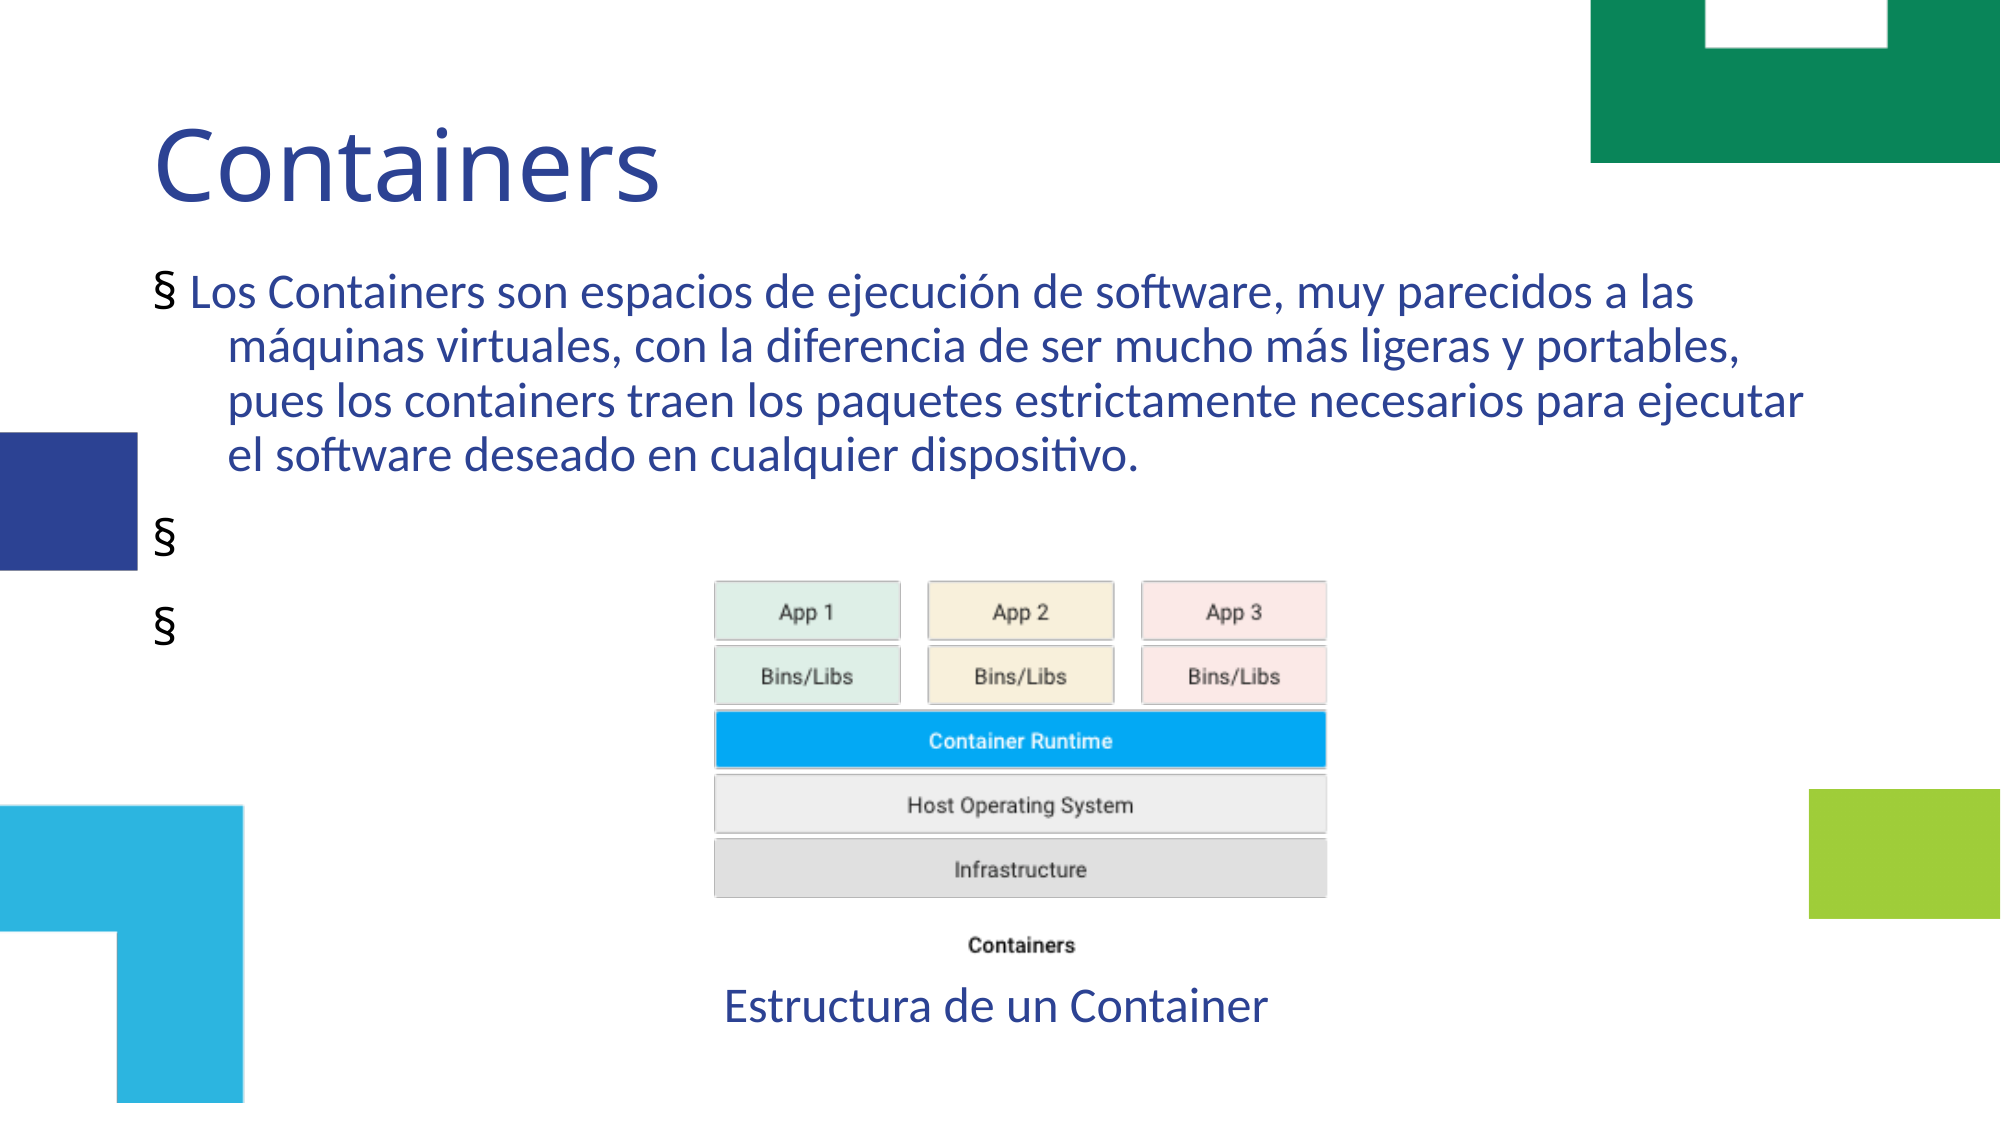

# Containers
Los Containers son espacios de ejecución de software, muy parecidos a las máquinas virtuales, con la diferencia de ser mucho más ligeras y portables, pues los containers traen los paquetes estrictamente necesarios para ejecutar el software deseado en cualquier dispositivo.
Estructura de un Container